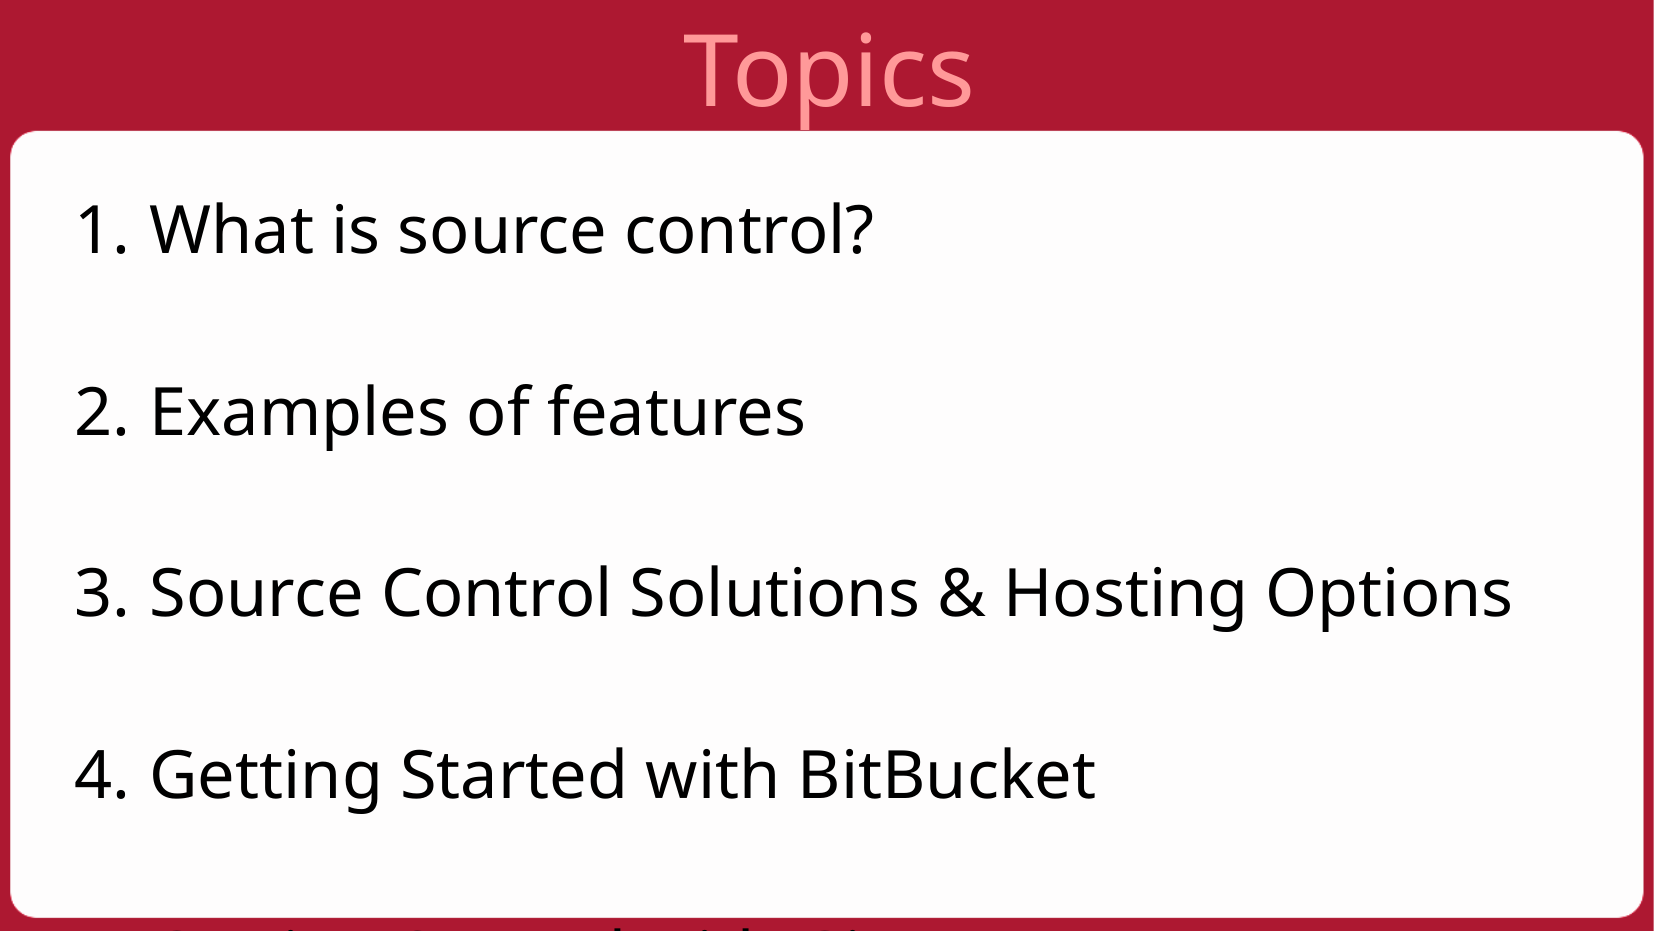

# Topics
1.	What is source control?
2.	Examples of features
3.	Source Control Solutions & Hosting Options
4.	Getting Started with BitBucket
5. Getting Started with Git